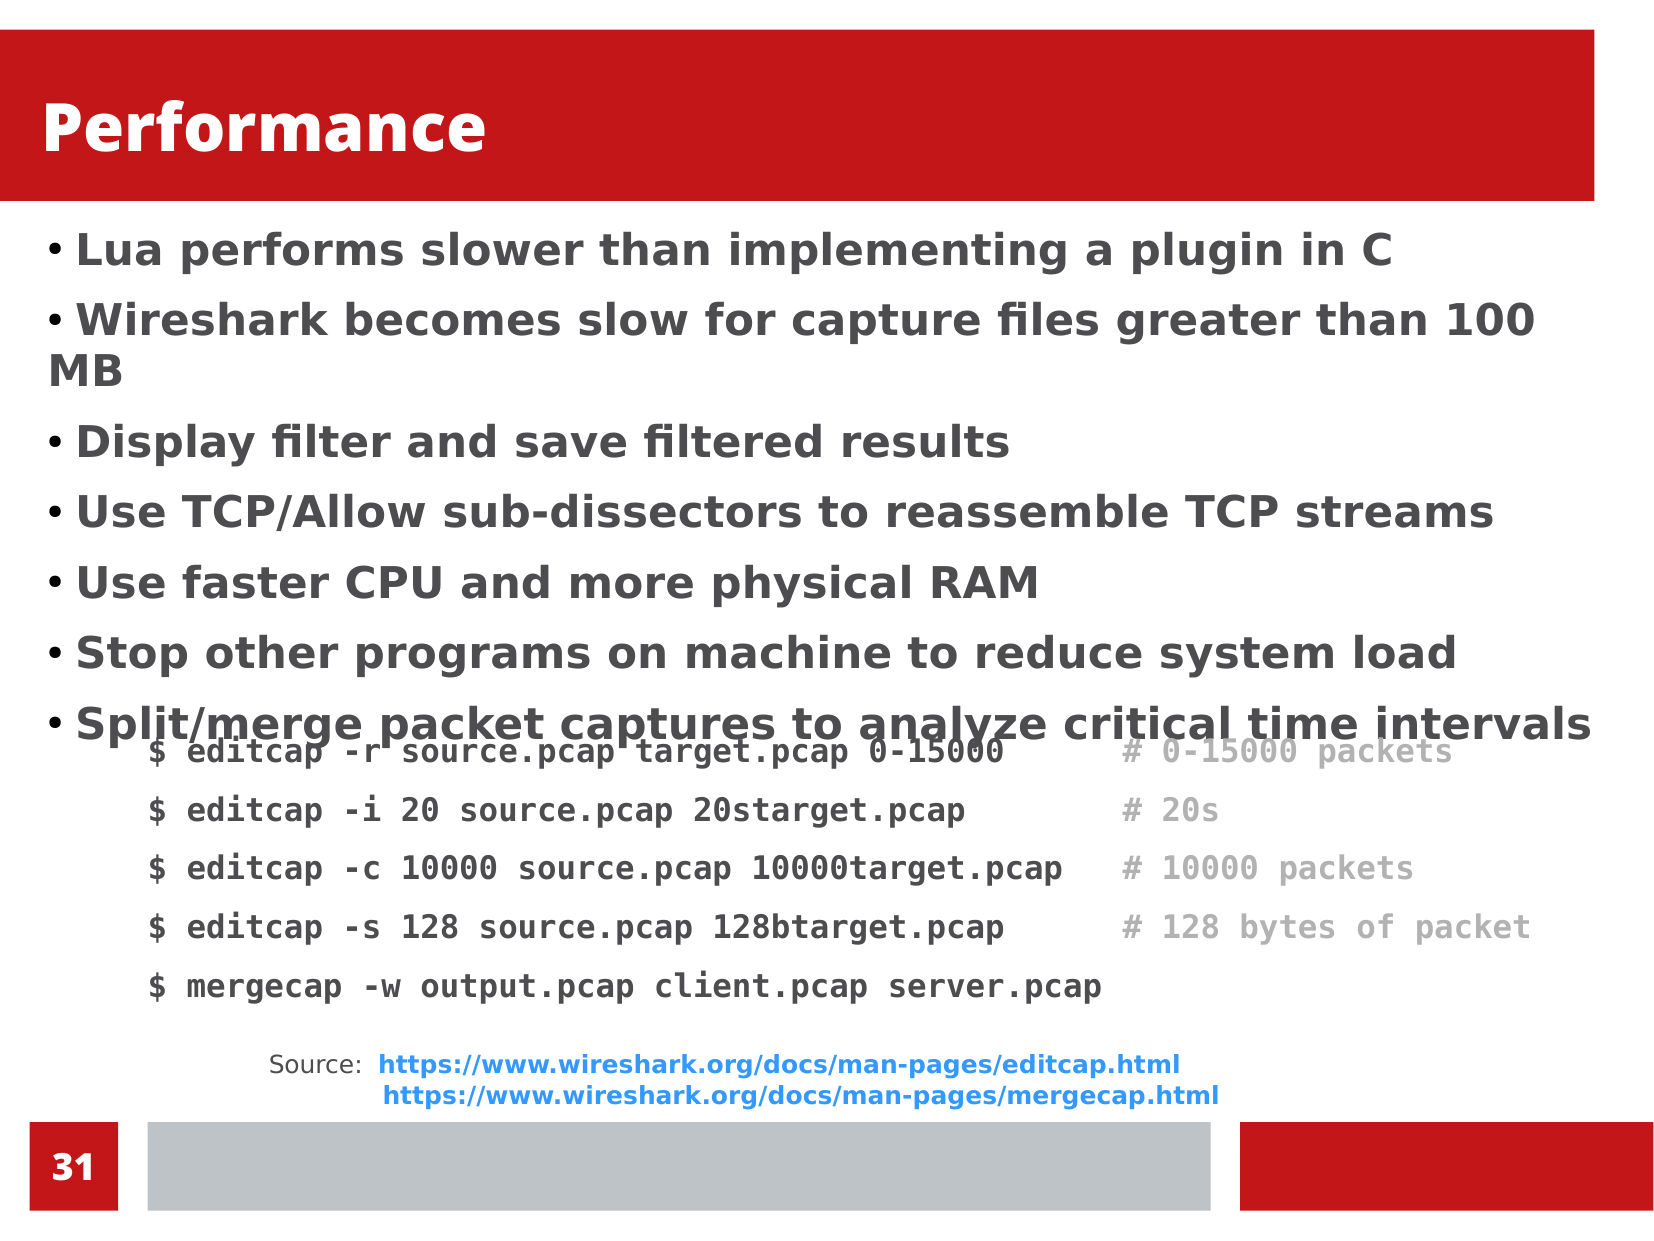

# Performance
 Lua performs slower than implementing a plugin in C
 Wireshark becomes slow for capture files greater than 100 MB
 Display filter and save filtered results
 Use TCP/Allow sub-dissectors to reassemble TCP streams
 Use faster CPU and more physical RAM
 Stop other programs on machine to reduce system load
 Split/merge packet captures to analyze critical time intervals
$ editcap -r source.pcap target.pcap 0-15000 # 0-15000 packets
$ editcap -i 20 source.pcap 20starget.pcap # 20s
$ editcap -c 10000 source.pcap 10000target.pcap # 10000 packets
$ editcap -s 128 source.pcap 128btarget.pcap # 128 bytes of packet
$ mergecap -w output.pcap client.pcap server.pcap
Source: https://www.wireshark.org/docs/man-pages/editcap.html
 https://www.wireshark.org/docs/man-pages/mergecap.html
31